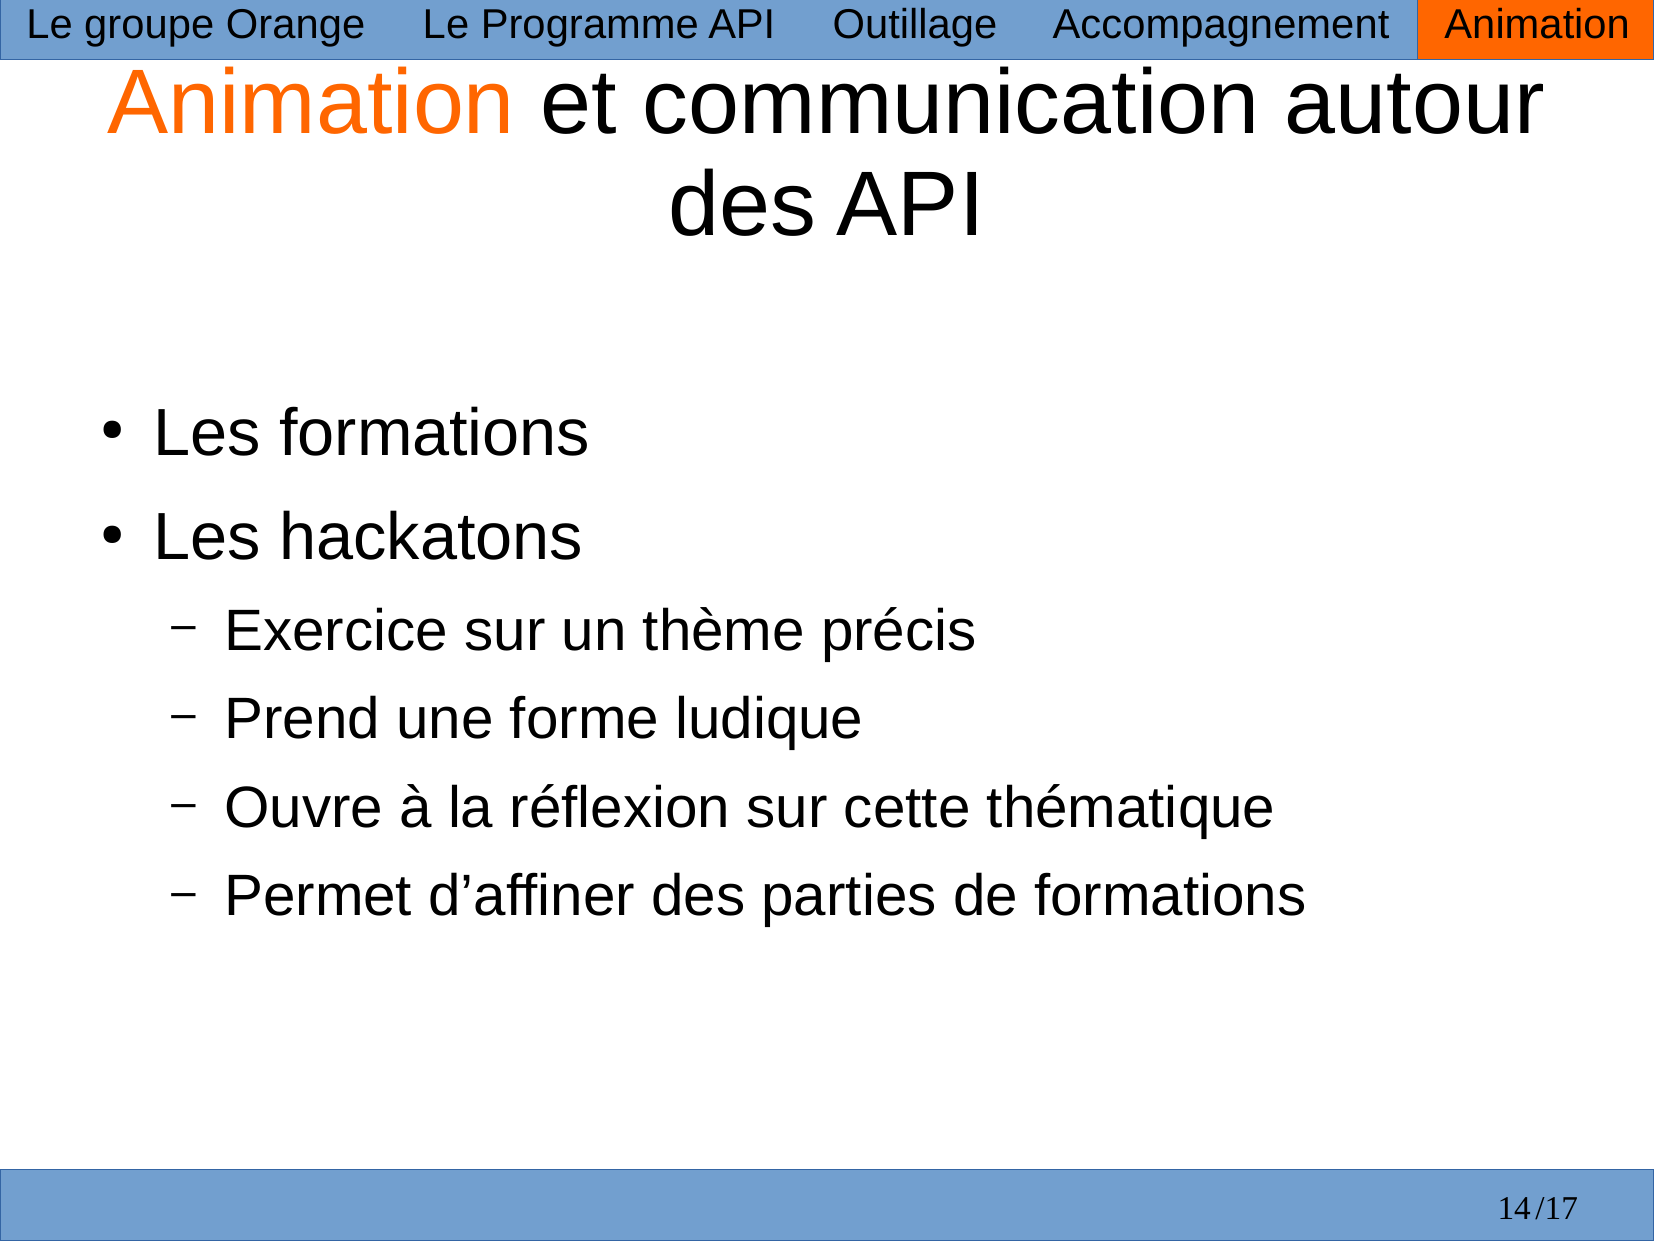

Le groupe Orange Le Programme API Outillage Accompagnement Animation
# Animation et communication autour des API
Les formations
Les hackatons
Exercice sur un thème précis
Prend une forme ludique
Ouvre à la réflexion sur cette thématique
Permet d’affiner des parties de formations
14
/17